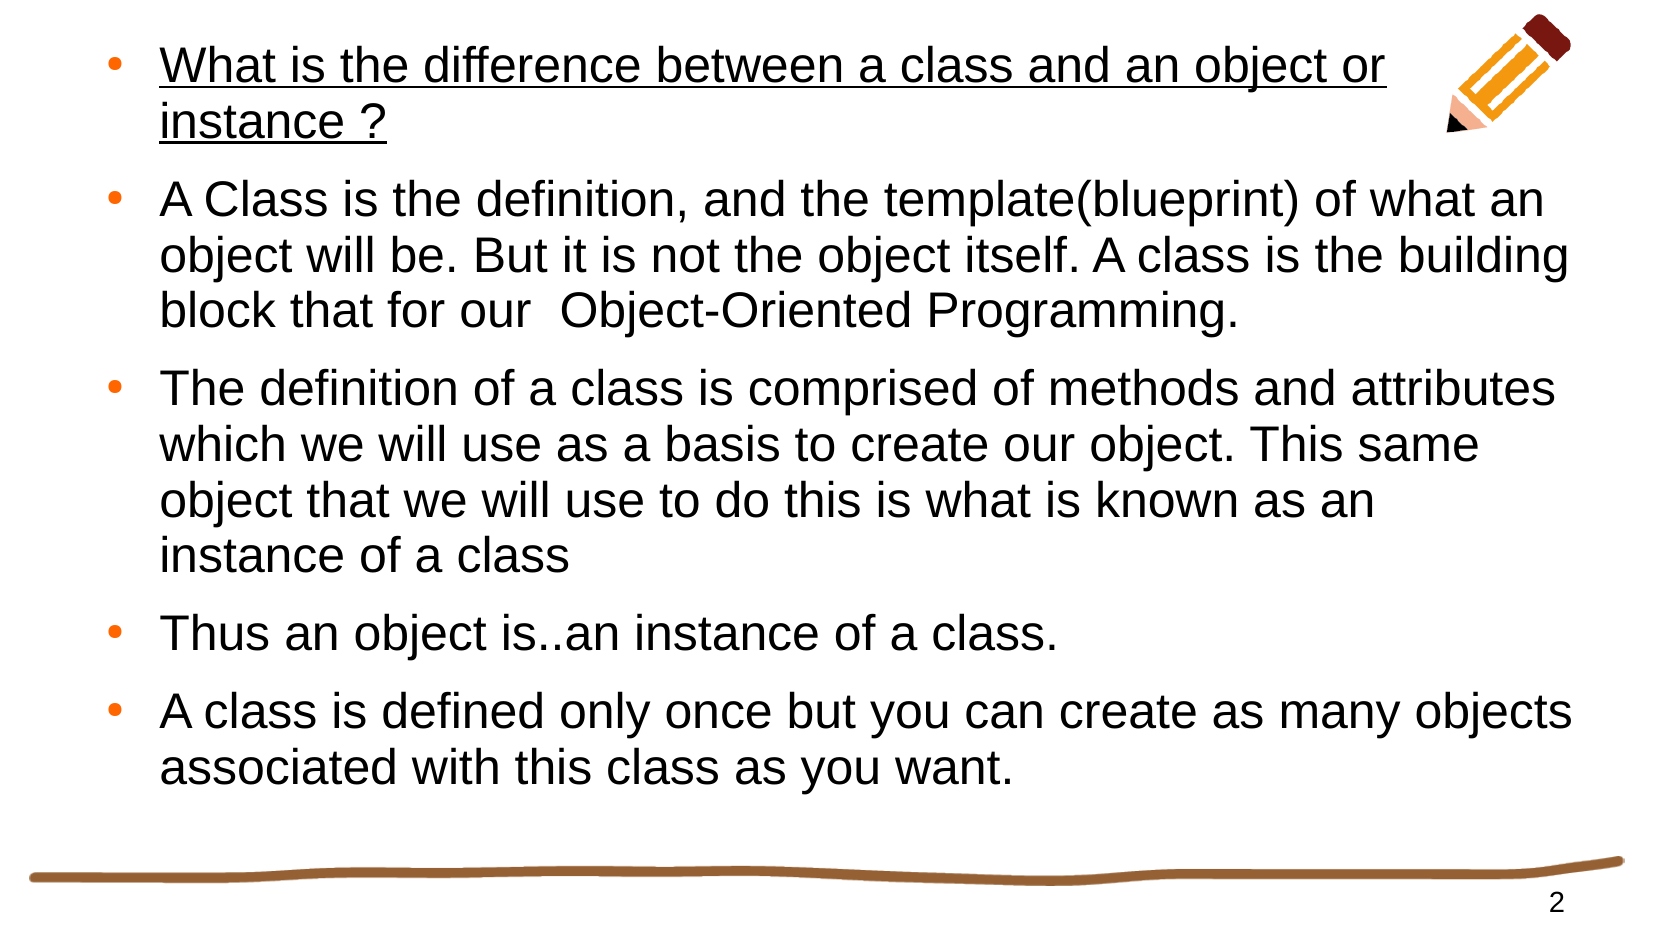

# What is the difference between a class and an object or instance ?
A Class is the definition, and the template(blueprint) of what an object will be. But it is not the object itself. A class is the building block that for our Object-Oriented Programming.
The definition of a class is comprised of methods and attributes which we will use as a basis to create our object. This same object that we will use to do this is what is known as an instance of a class
Thus an object is..an instance of a class.
A class is defined only once but you can create as many objects associated with this class as you want.
2